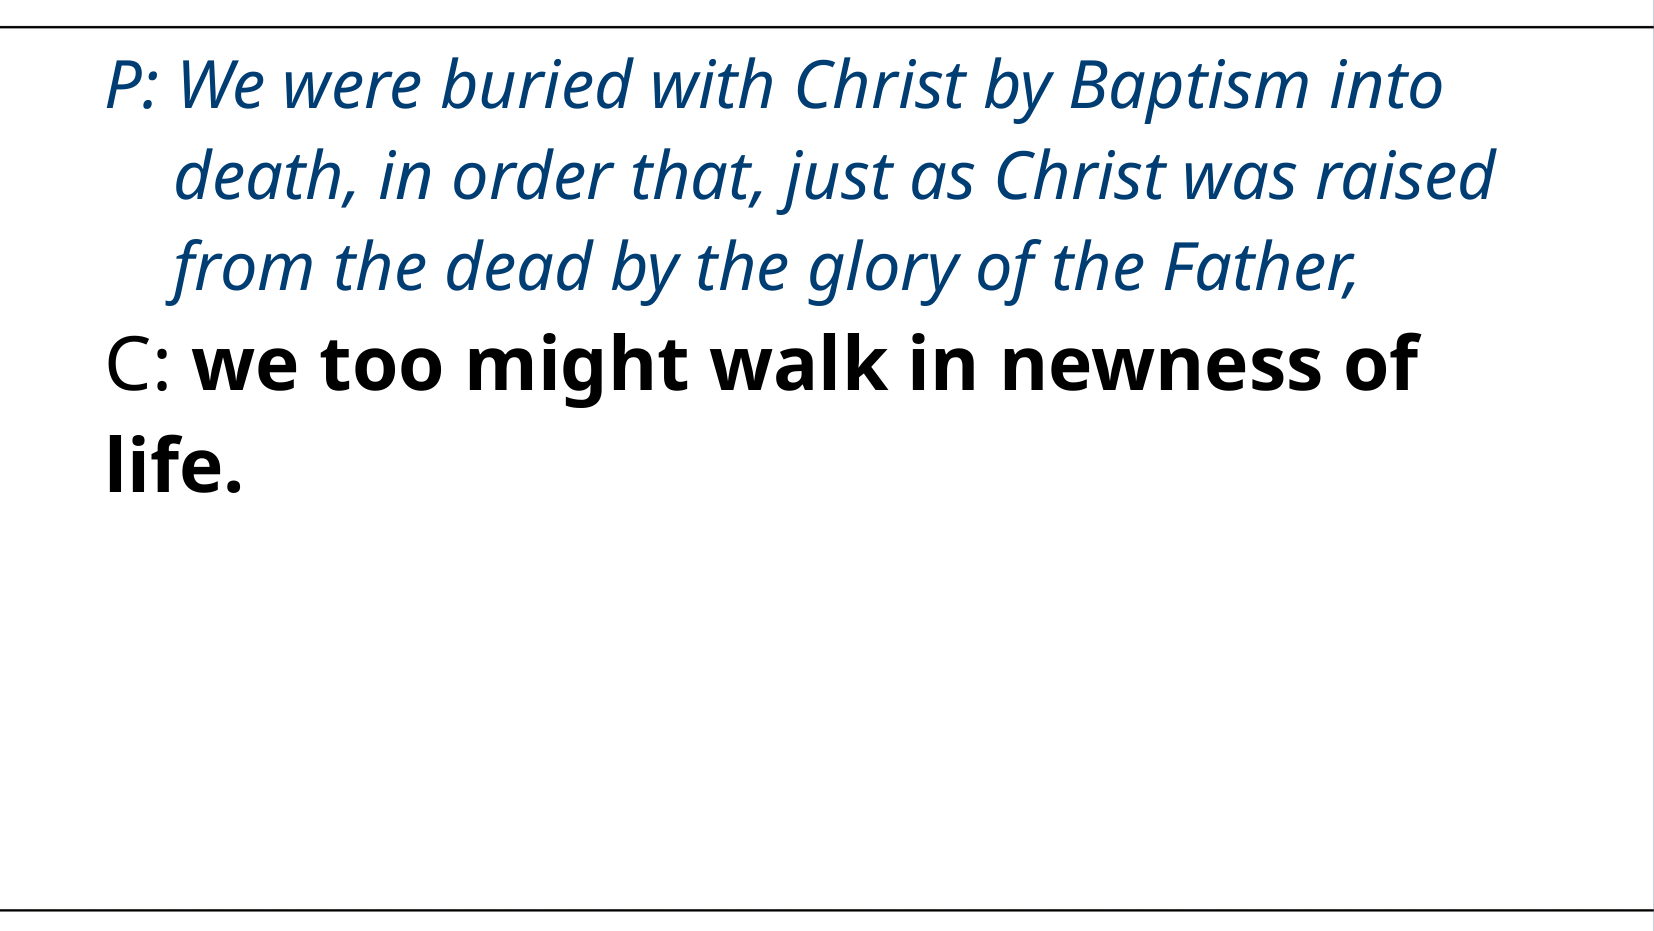

P: We were buried with Christ by Baptism into
 death, in order that, just as Christ was raised
 from the dead by the glory of the Father,
C: we too might walk in newness of life.